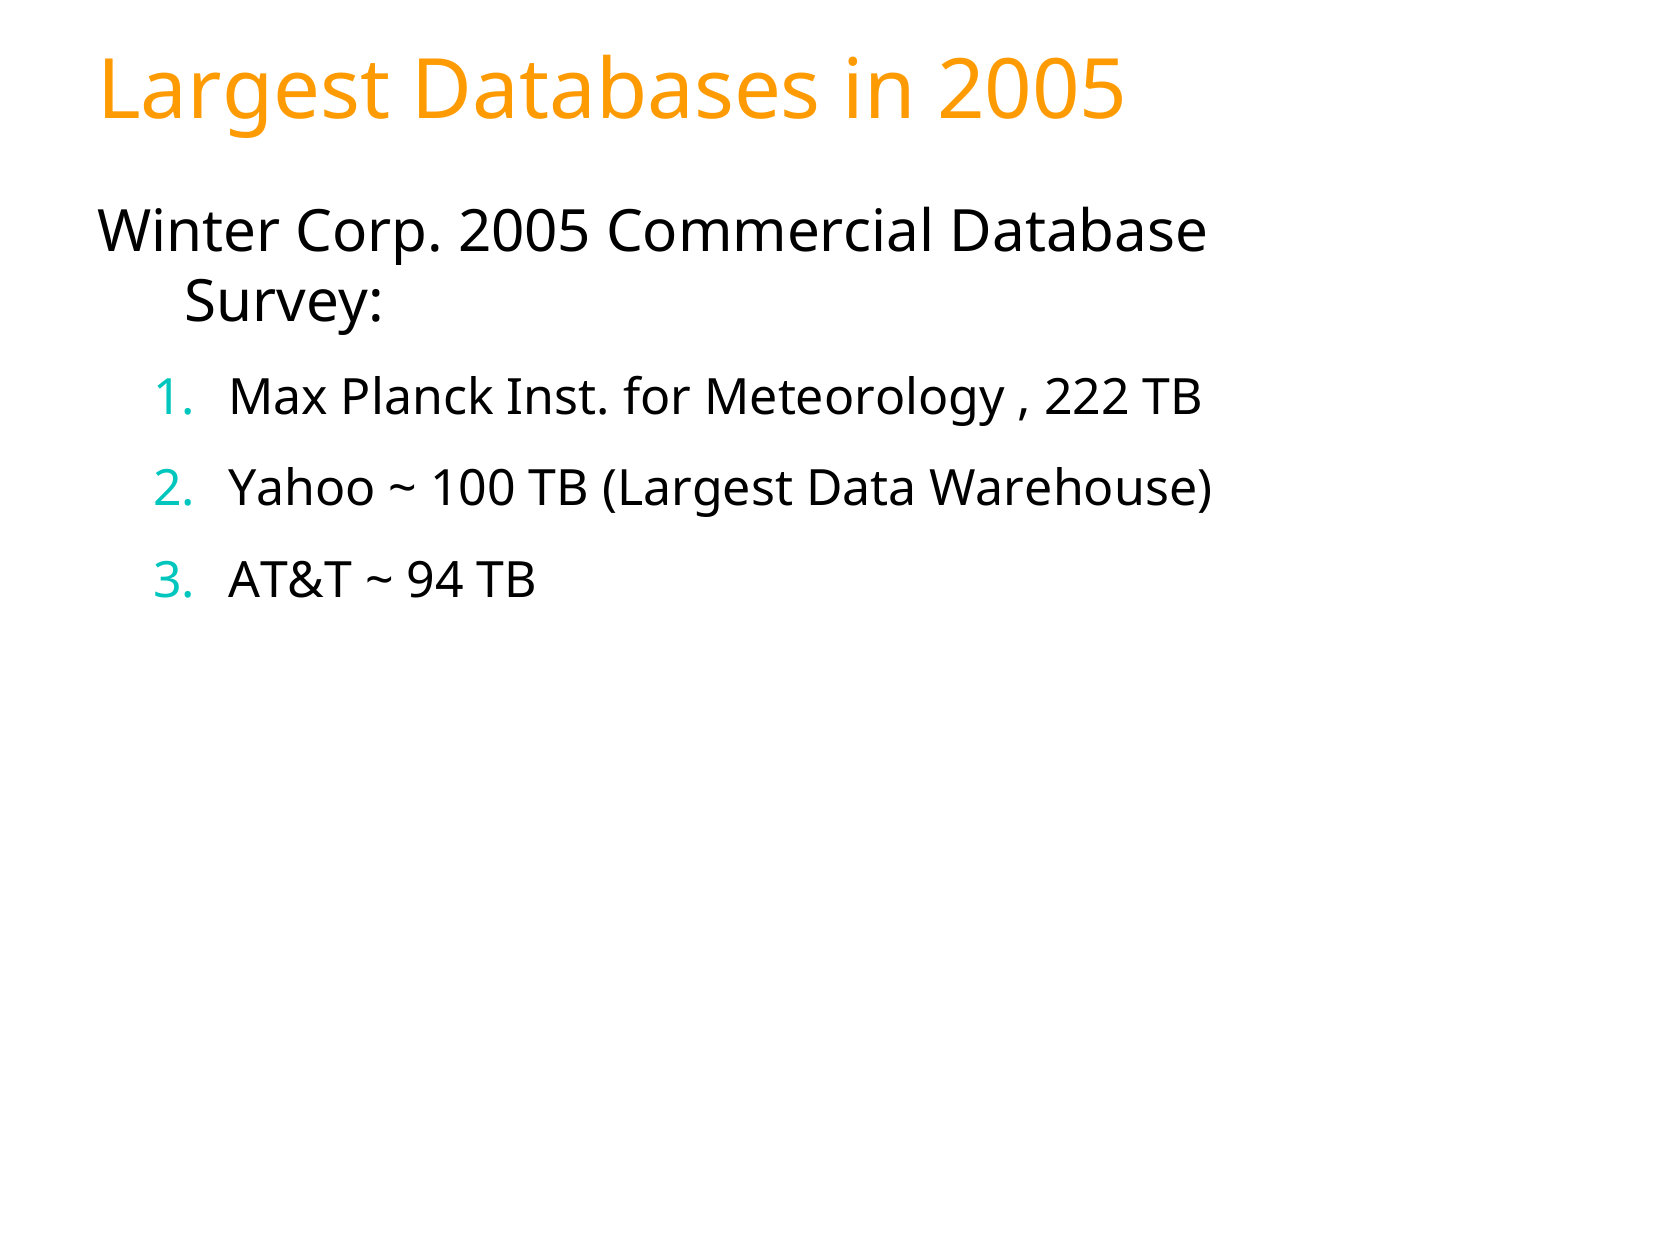

# Largest Databases in 2005
Winter Corp. 2005 Commercial Database Survey:
Max Planck Inst. for Meteorology , 222 TB
Yahoo ~ 100 TB (Largest Data Warehouse)
AT&T ~ 94 TB